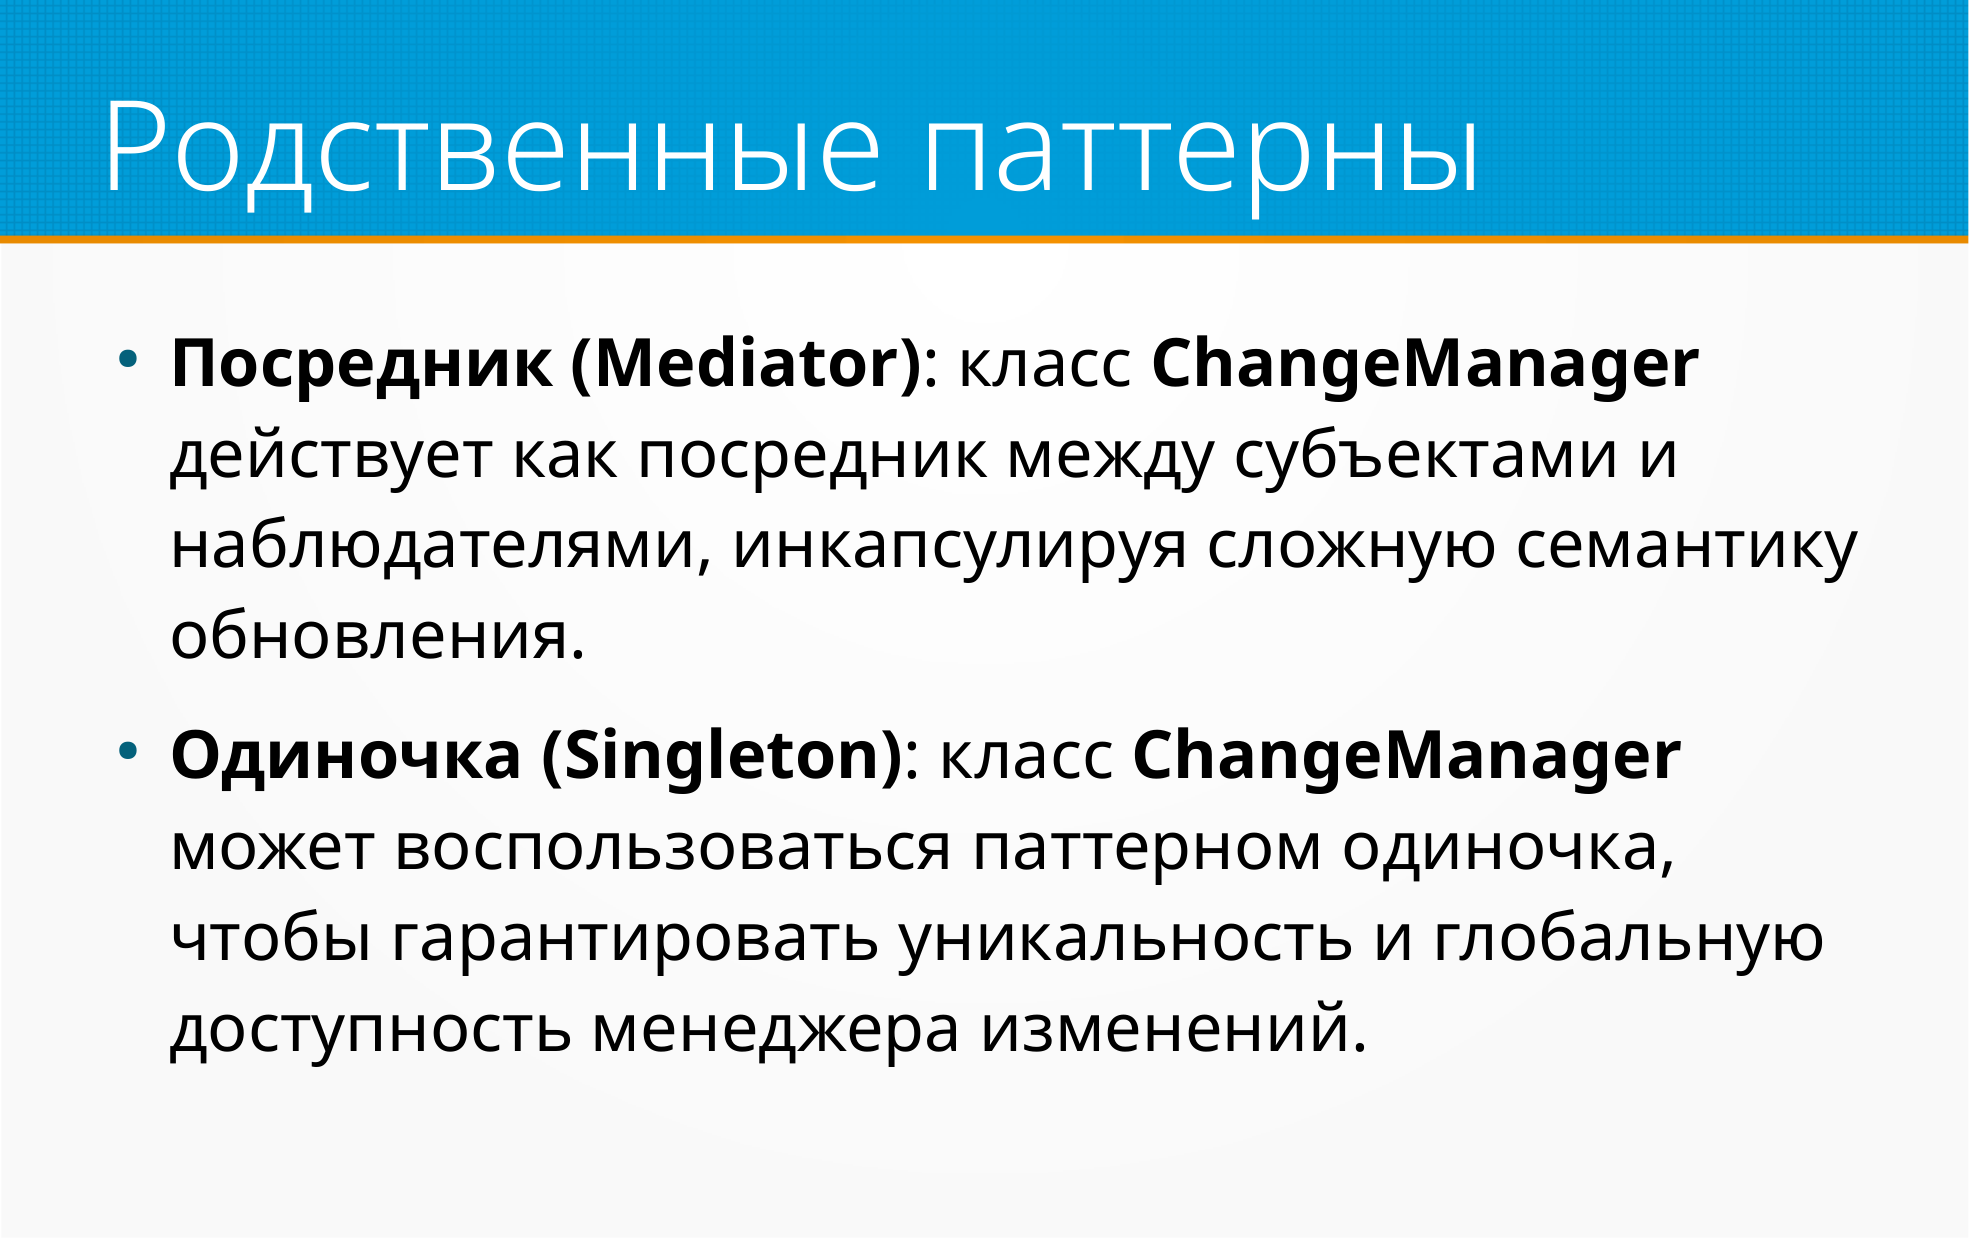

# Родственные паттерны
Посредник (Mediator): класс ChangeManager действует как посредник между субъектами и наблюдателями, инкапсулируя сложную семантику обновления.
Одиночка (Singleton): класс ChangeManager может воспользоваться паттерном одиночка, чтобы гарантировать уникальность и глобальную доступность менеджера изменений.